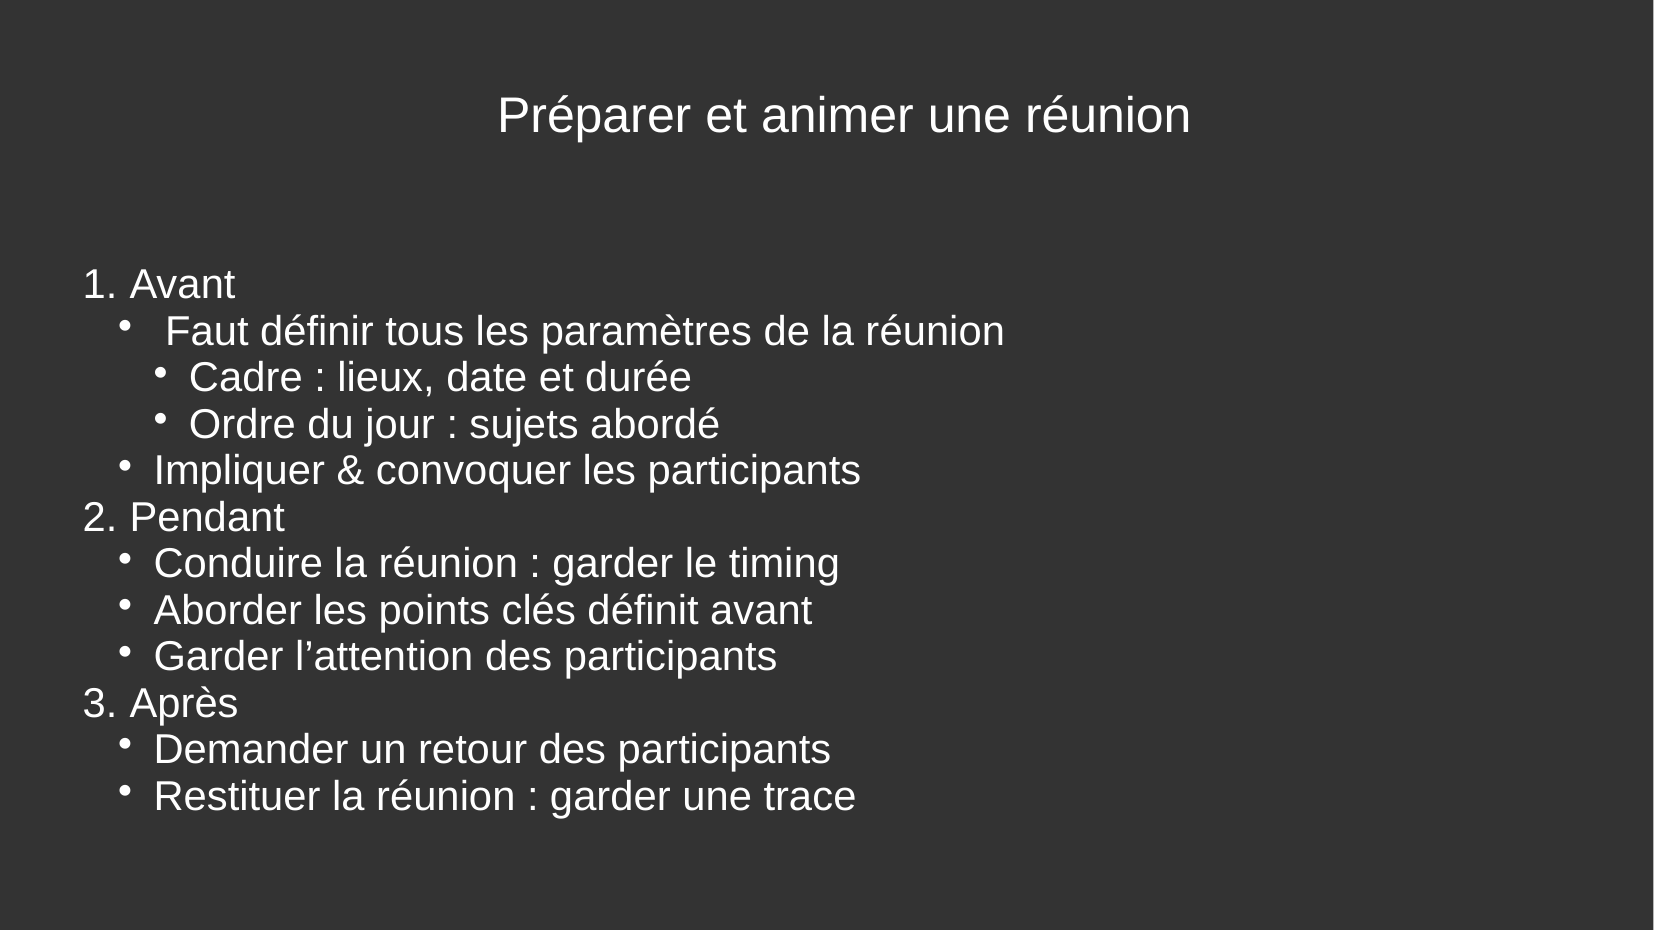

# Préparer et animer une réunion
 Avant
 Faut définir tous les paramètres de la réunion
Cadre : lieux, date et durée
Ordre du jour : sujets abordé
Impliquer & convoquer les participants
 Pendant
Conduire la réunion : garder le timing
Aborder les points clés définit avant
Garder l’attention des participants
 Après
Demander un retour des participants
Restituer la réunion : garder une trace